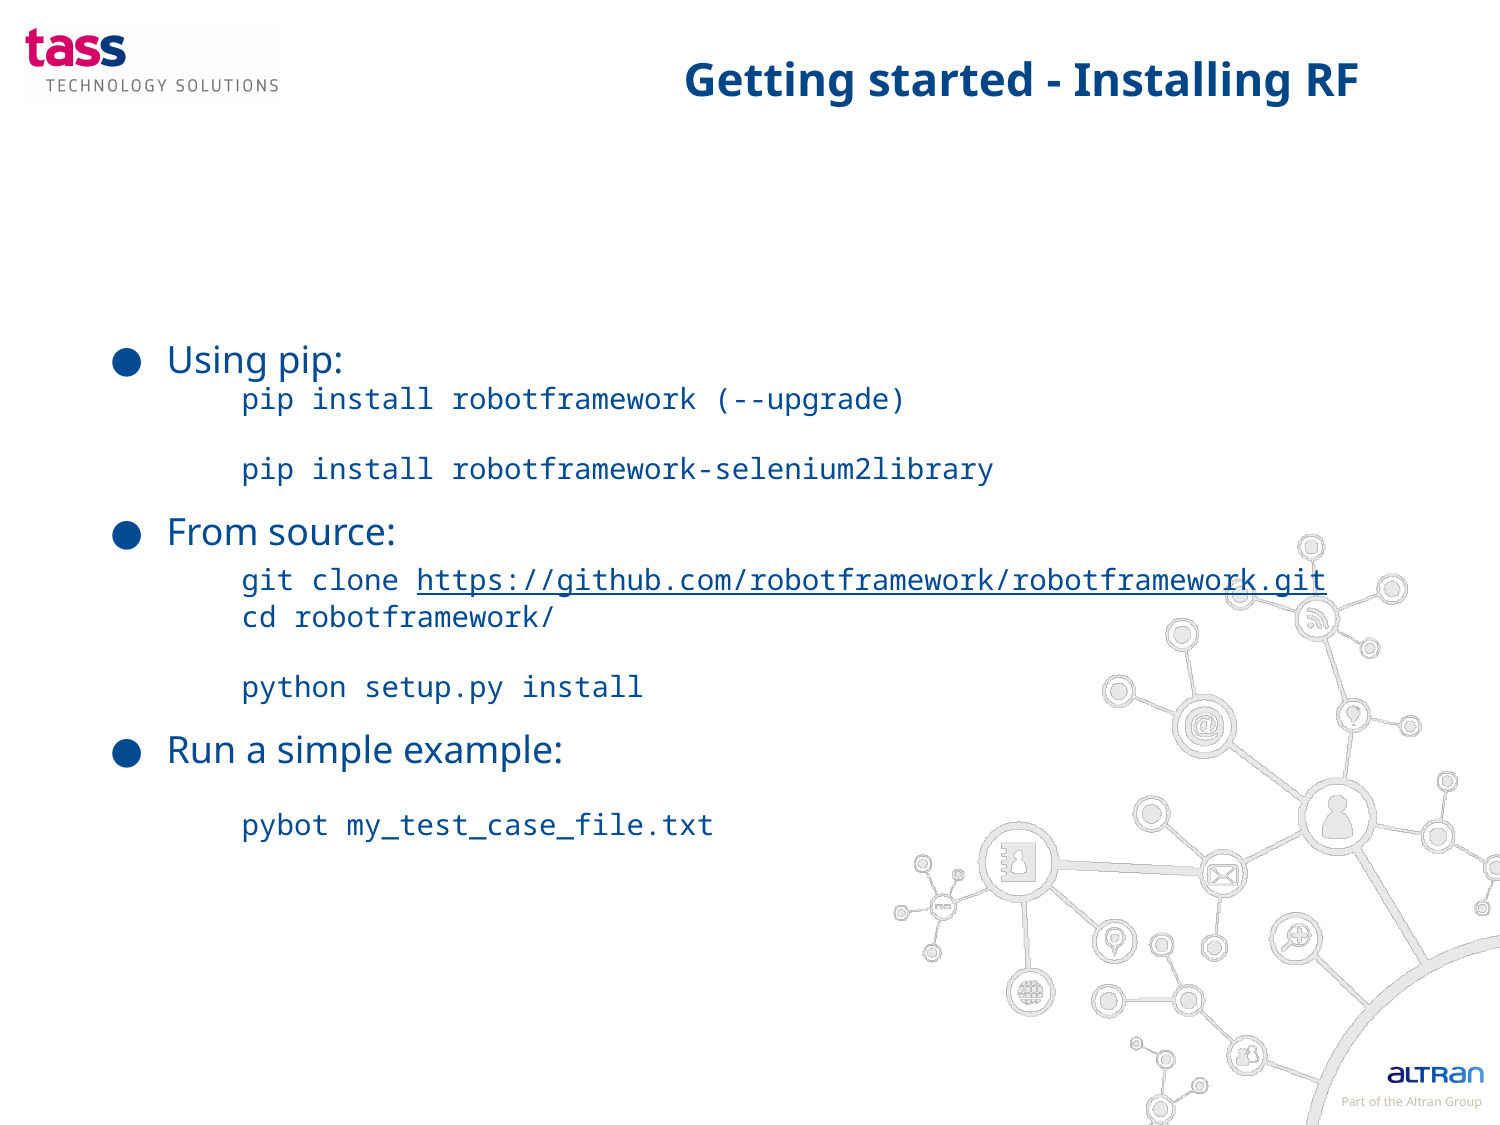

# Getting started - Installing RF
Using pip:
pip install robotframework (--upgrade)
pip install robotframework-selenium2library
From source:
	git clone https://github.com/robotframework/robotframework.git
	cd robotframework/
	python setup.py install
Run a simple example:
		pybot my_test_case_file.txt